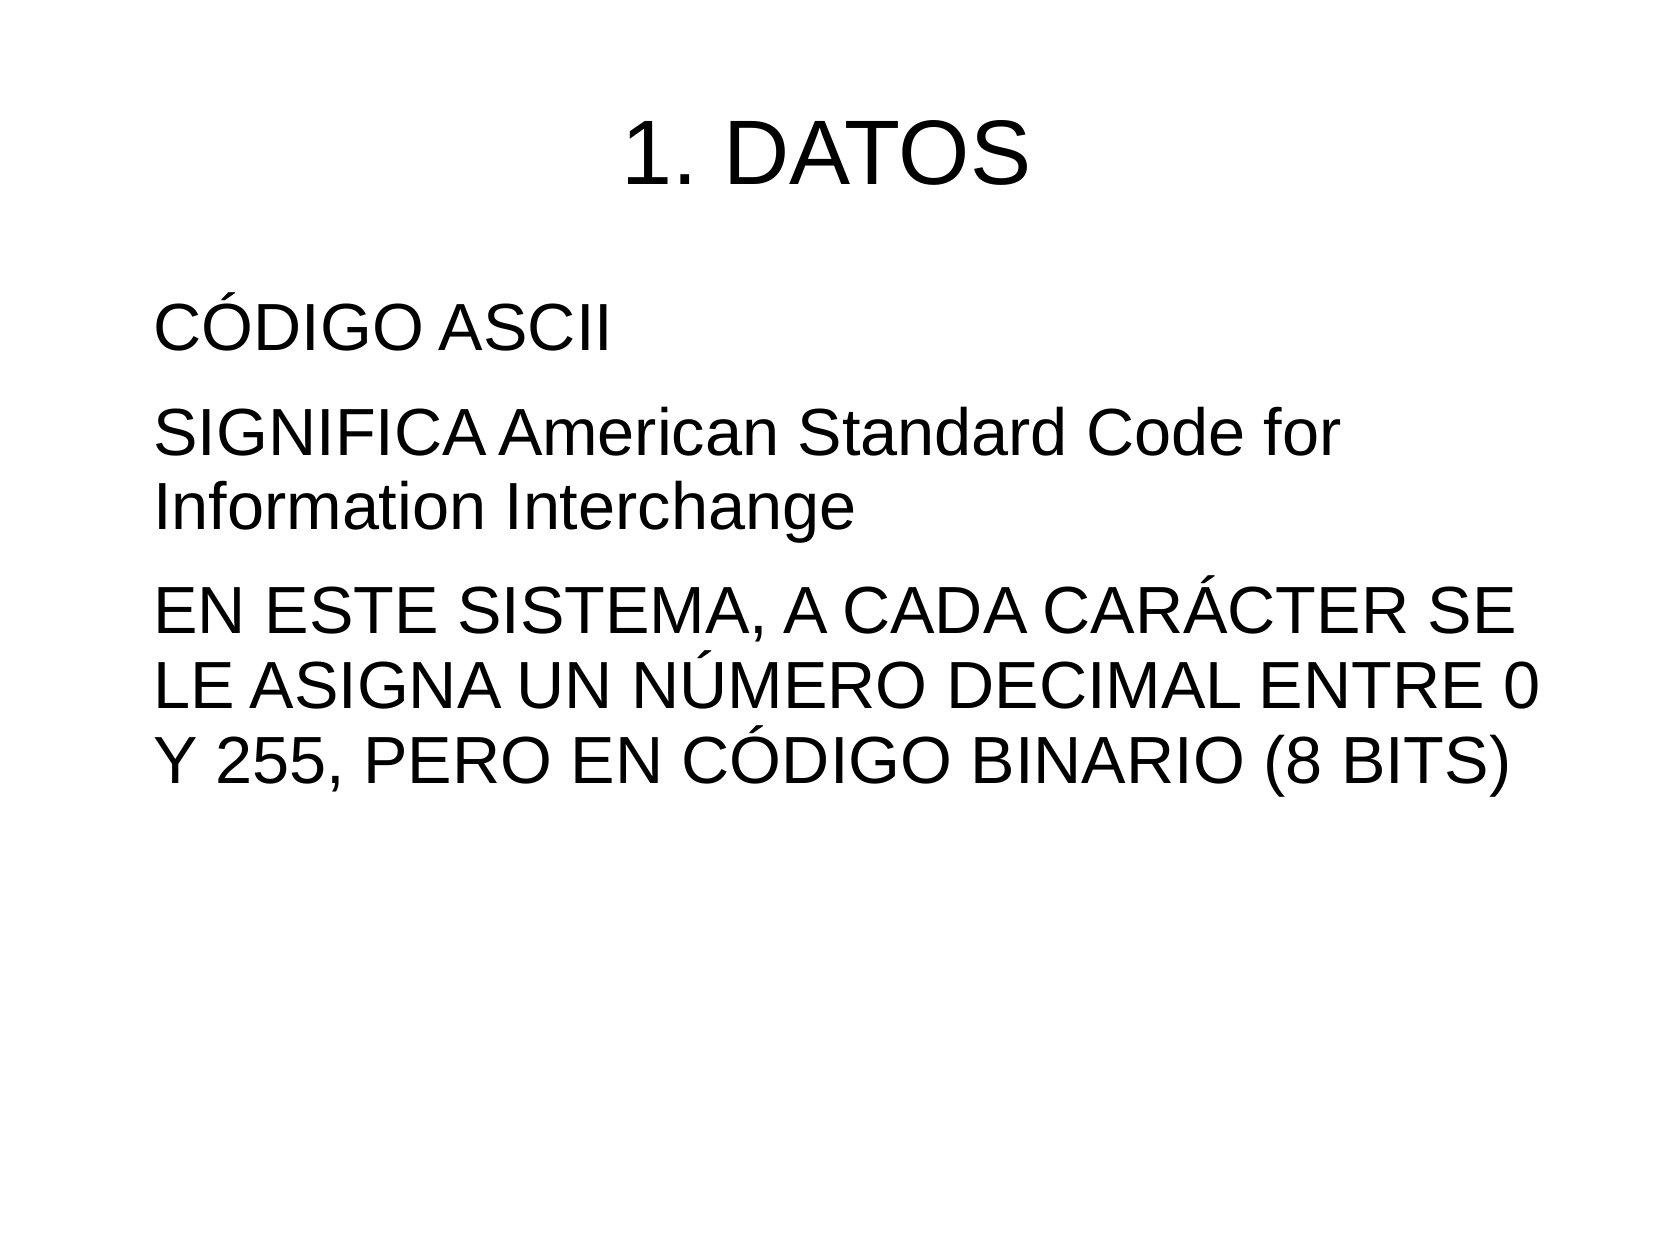

# 1. DATOS
CÓDIGO ASCII
SIGNIFICA American Standard Code for Information Interchange
EN ESTE SISTEMA, A CADA CARÁCTER SE LE ASIGNA UN NÚMERO DECIMAL ENTRE 0 Y 255, PERO EN CÓDIGO BINARIO (8 BITS)